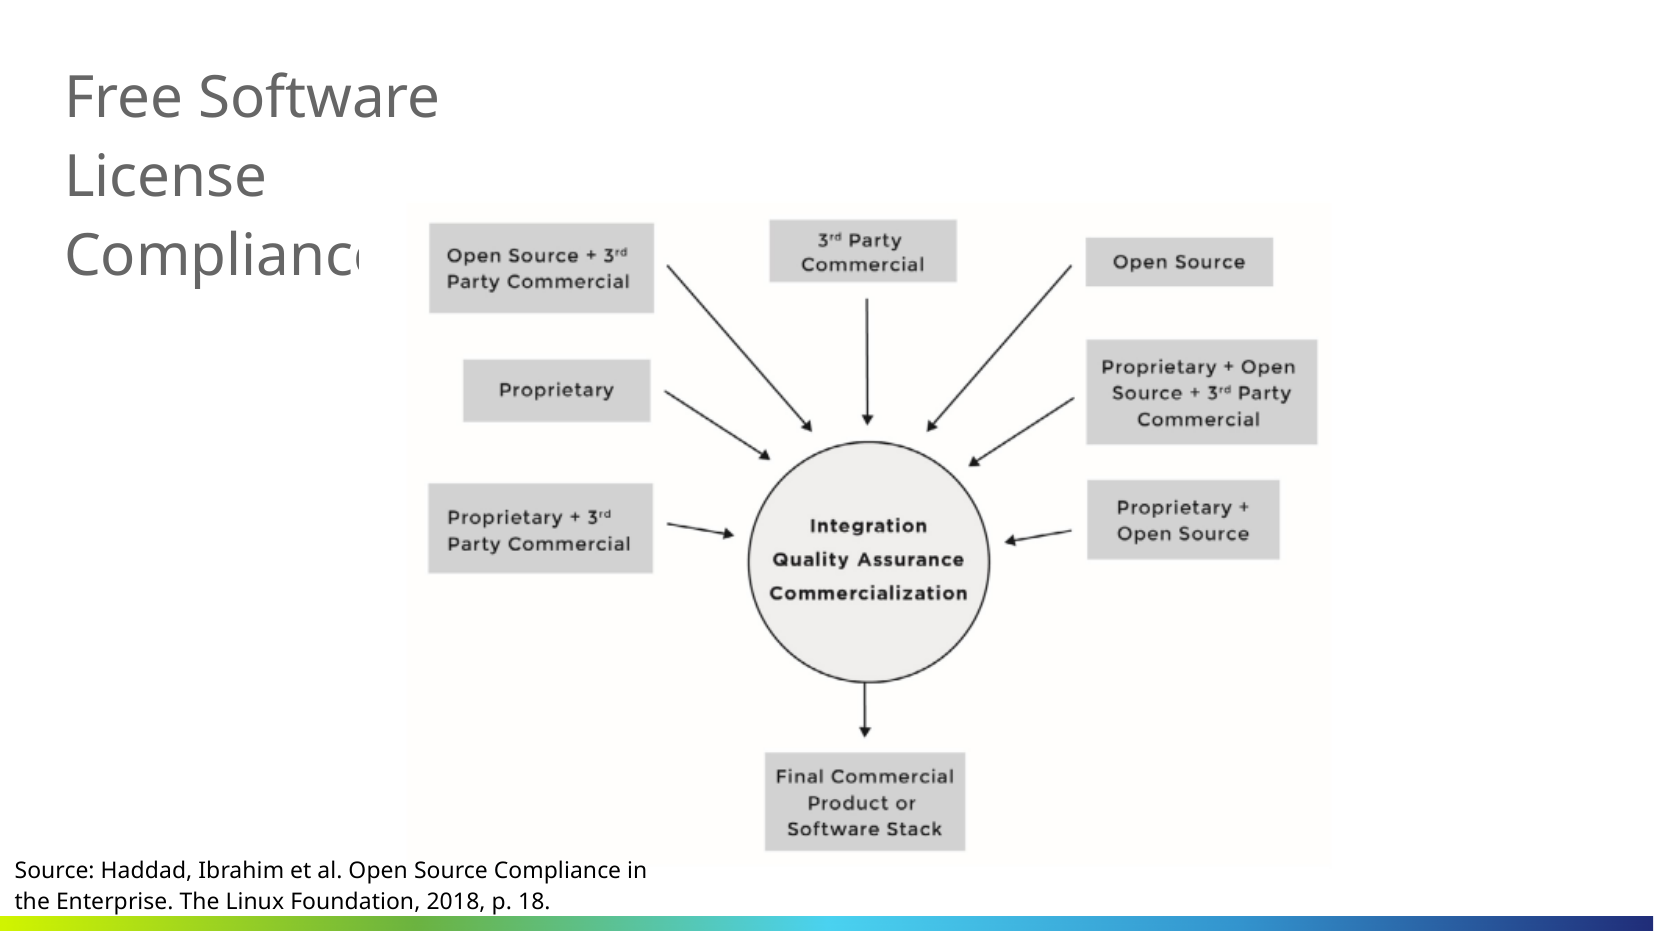

Free Software License Compliance
Source: Haddad, Ibrahim et al. Open Source Compliance in the Enterprise. The Linux Foundation, 2018, p. 18.